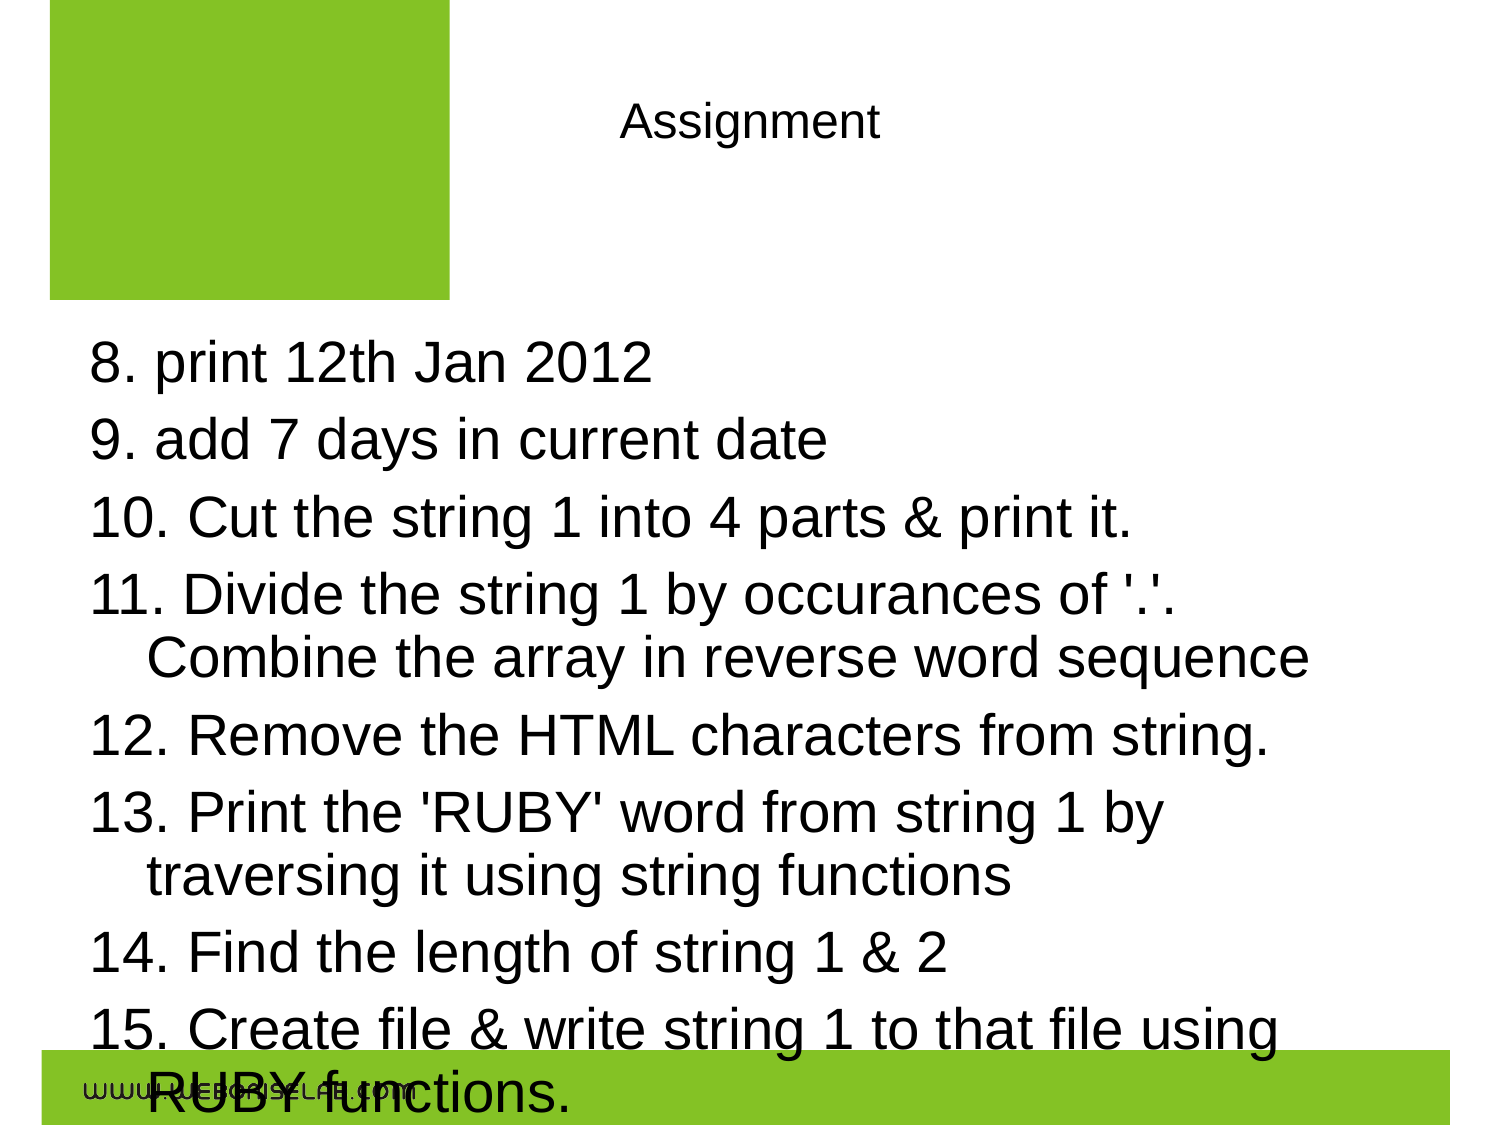

# Assignment
8. print 12th Jan 2012
9. add 7 days in current date
10. Cut the string 1 into 4 parts & print it.
11. Divide the string 1 by occurances of '.'. Combine the array in reverse word sequence
12. Remove the HTML characters from string.
13. Print the 'RUBY' word from string 1 by traversing it using string functions
14. Find the length of string 1 & 2
15. Create file & write string 1 to that file using RUBY functions.
16. Print all Global varibles provided by RUBY
17. Usage and examples of Header (RUBY)
18. Redirect page 1 to page 2.
19. Compare two dates. (12-4-2010 & 12-5-2011). Calculate the days between these two dates.
20. Print date after 20 days from current date
21. Print date in array format.